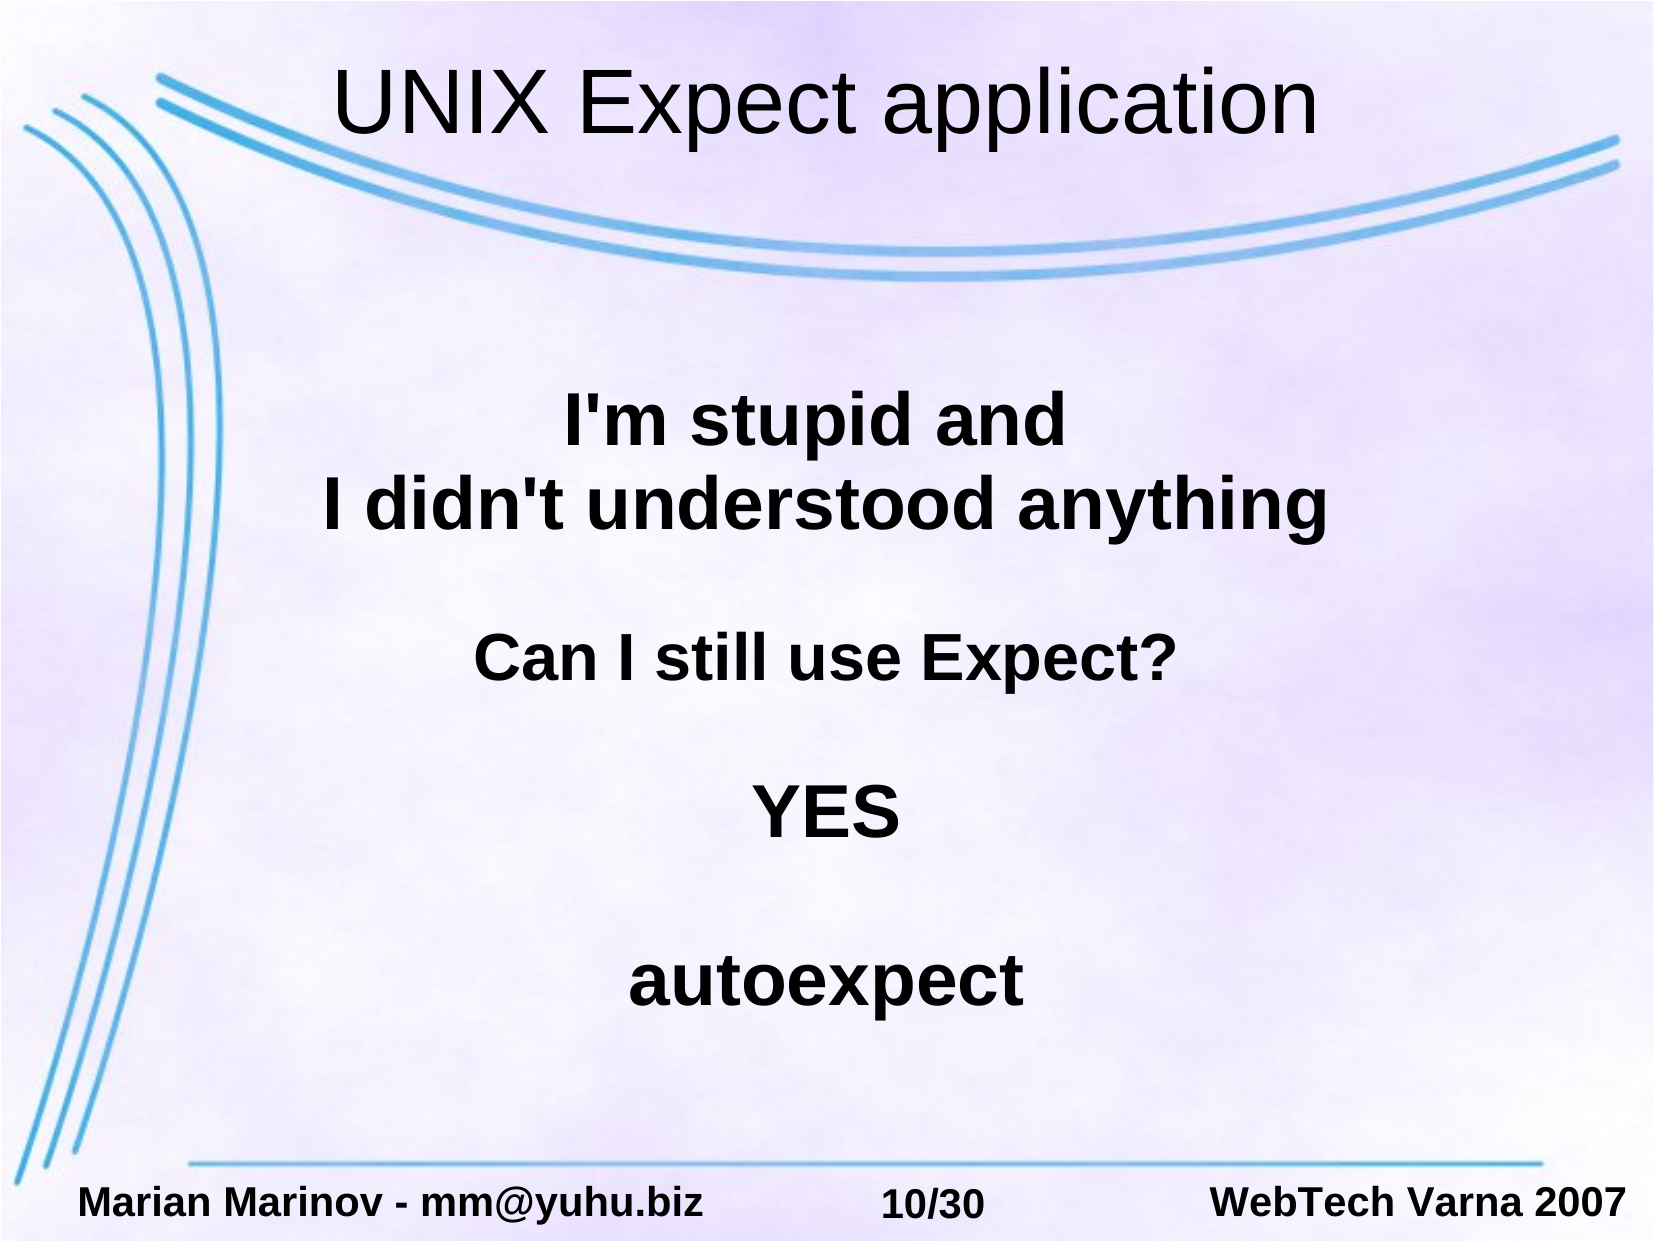

# UNIX Expect application
I'm stupid and
I didn't understood anything
Can I still use Expect?
YES
autoexpect
11
Marian Marinov - mm@yuhu.biz
WebTech Varna 2007
10/30